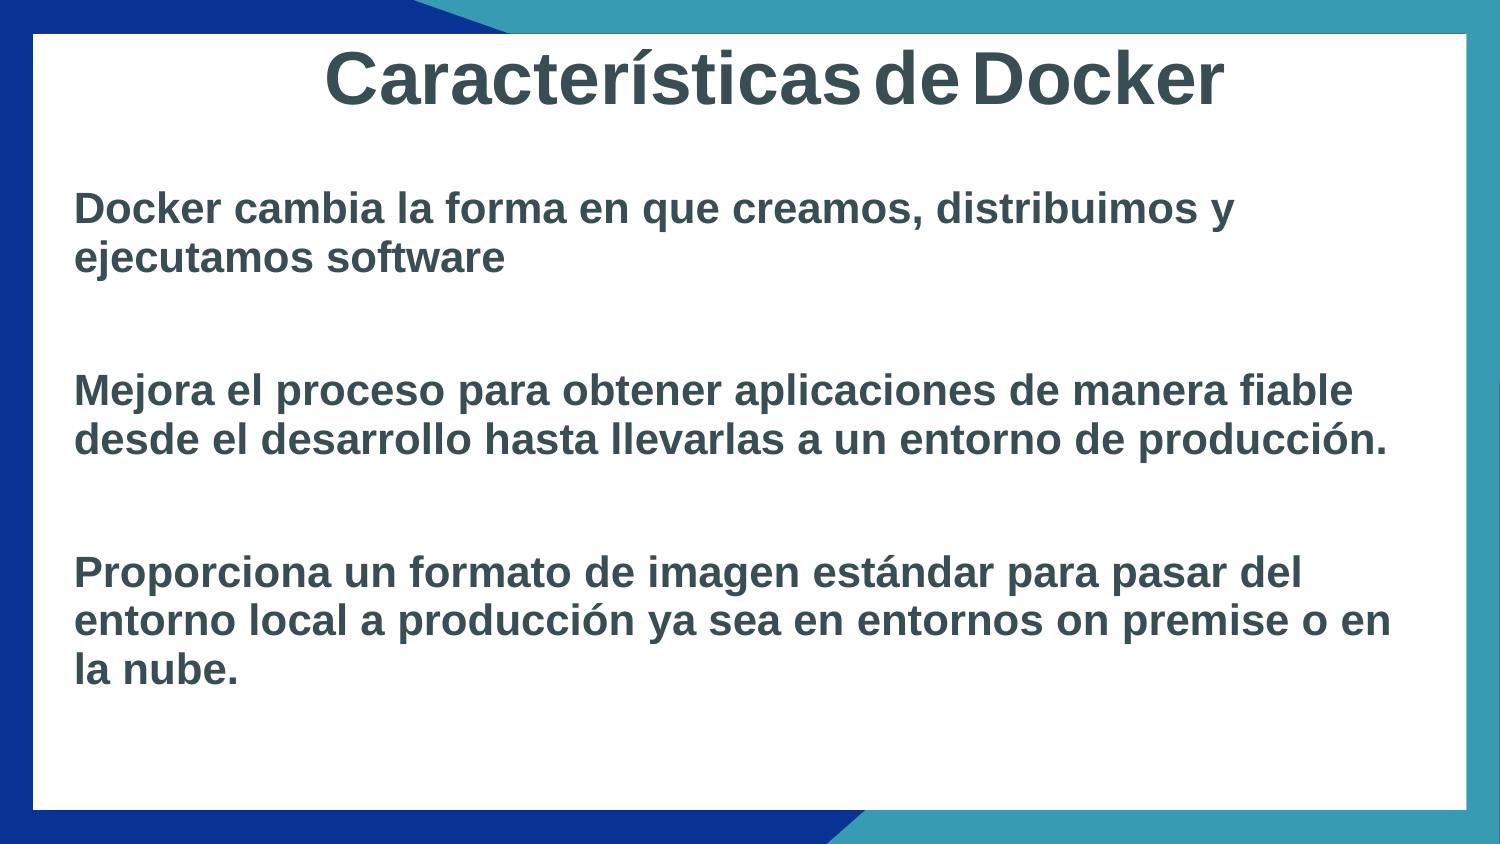

Características de Docker
Docker cambia la forma en que creamos, distribuimos y ejecutamos software
Mejora el proceso para obtener aplicaciones de manera fiable desde el desarrollo hasta llevarlas a un entorno de producción.
Proporciona un formato de imagen estándar para pasar del entorno local a producción ya sea en entornos on premise o en la nube.